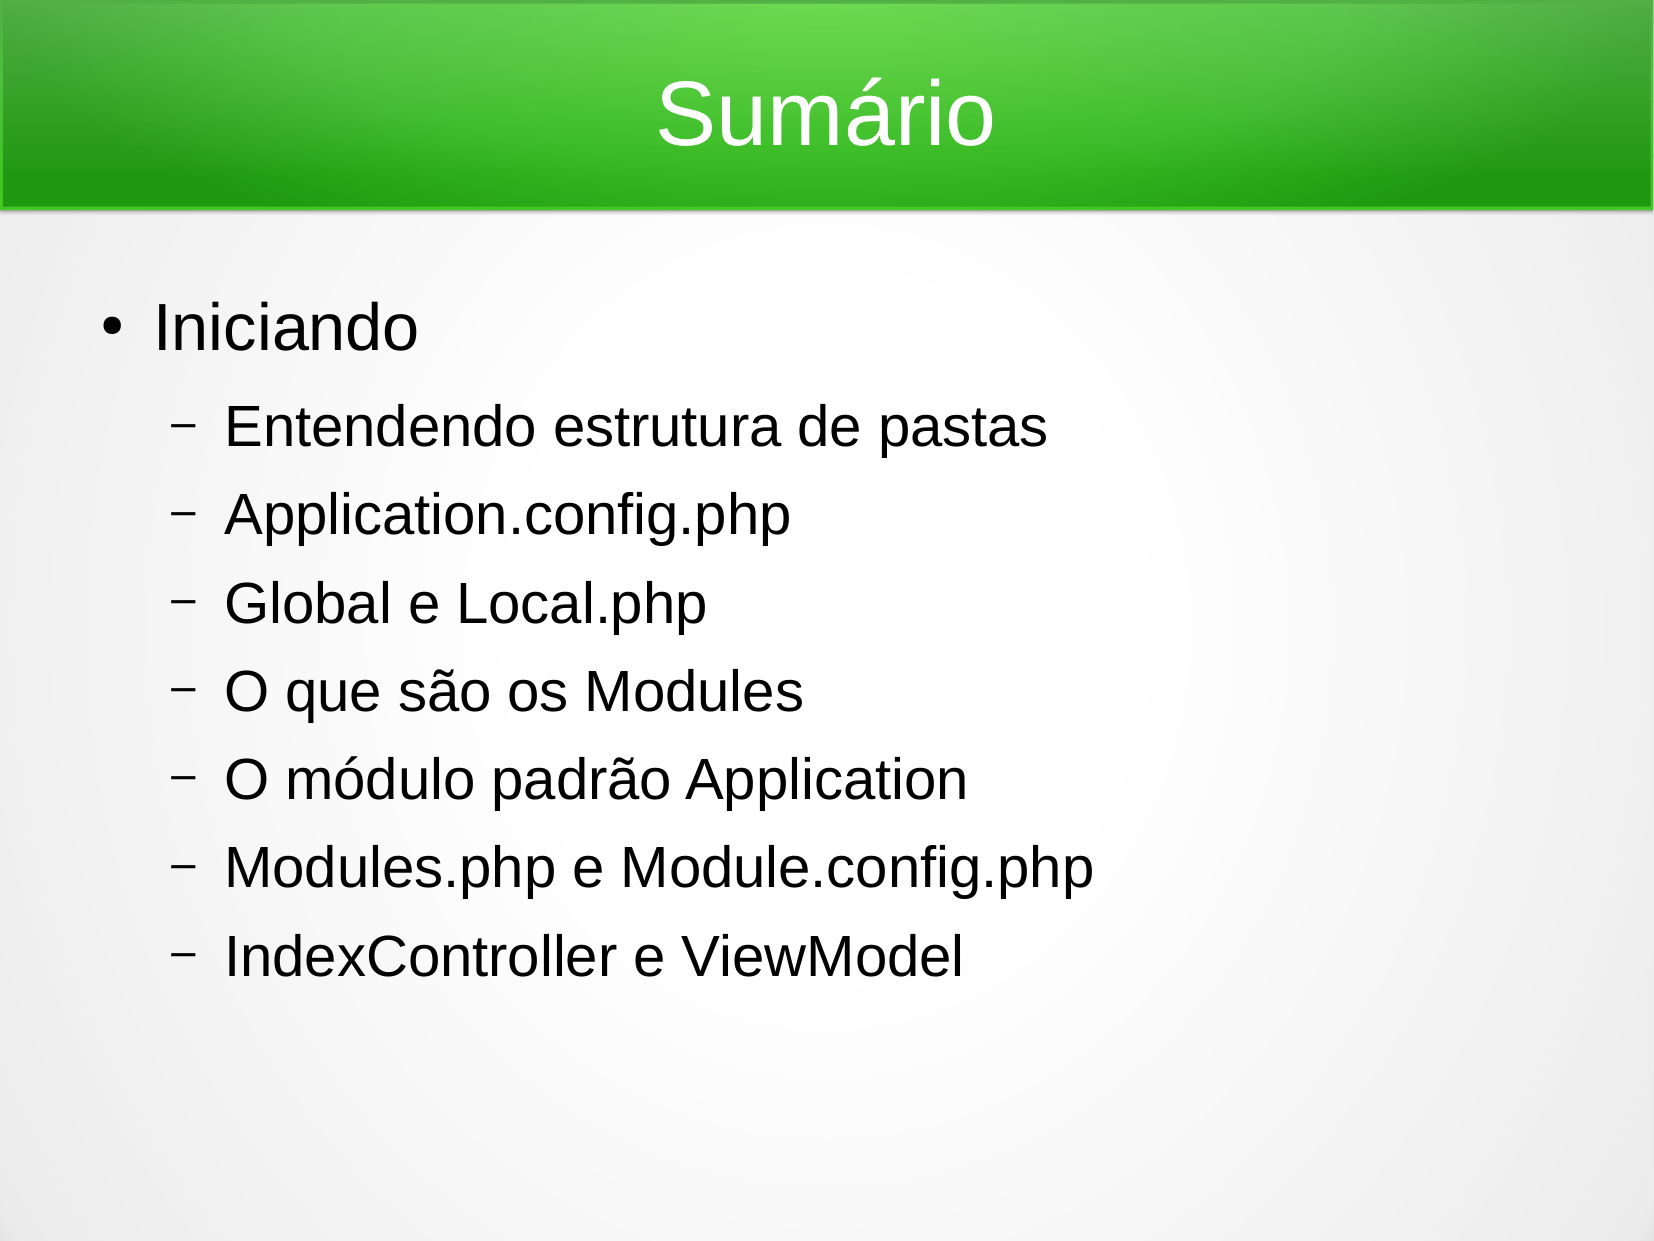

# Sumário
Iniciando
Entendendo estrutura de pastas
Application.config.php
Global e Local.php
O que são os Modules
O módulo padrão Application
Modules.php e Module.config.php
IndexController e ViewModel